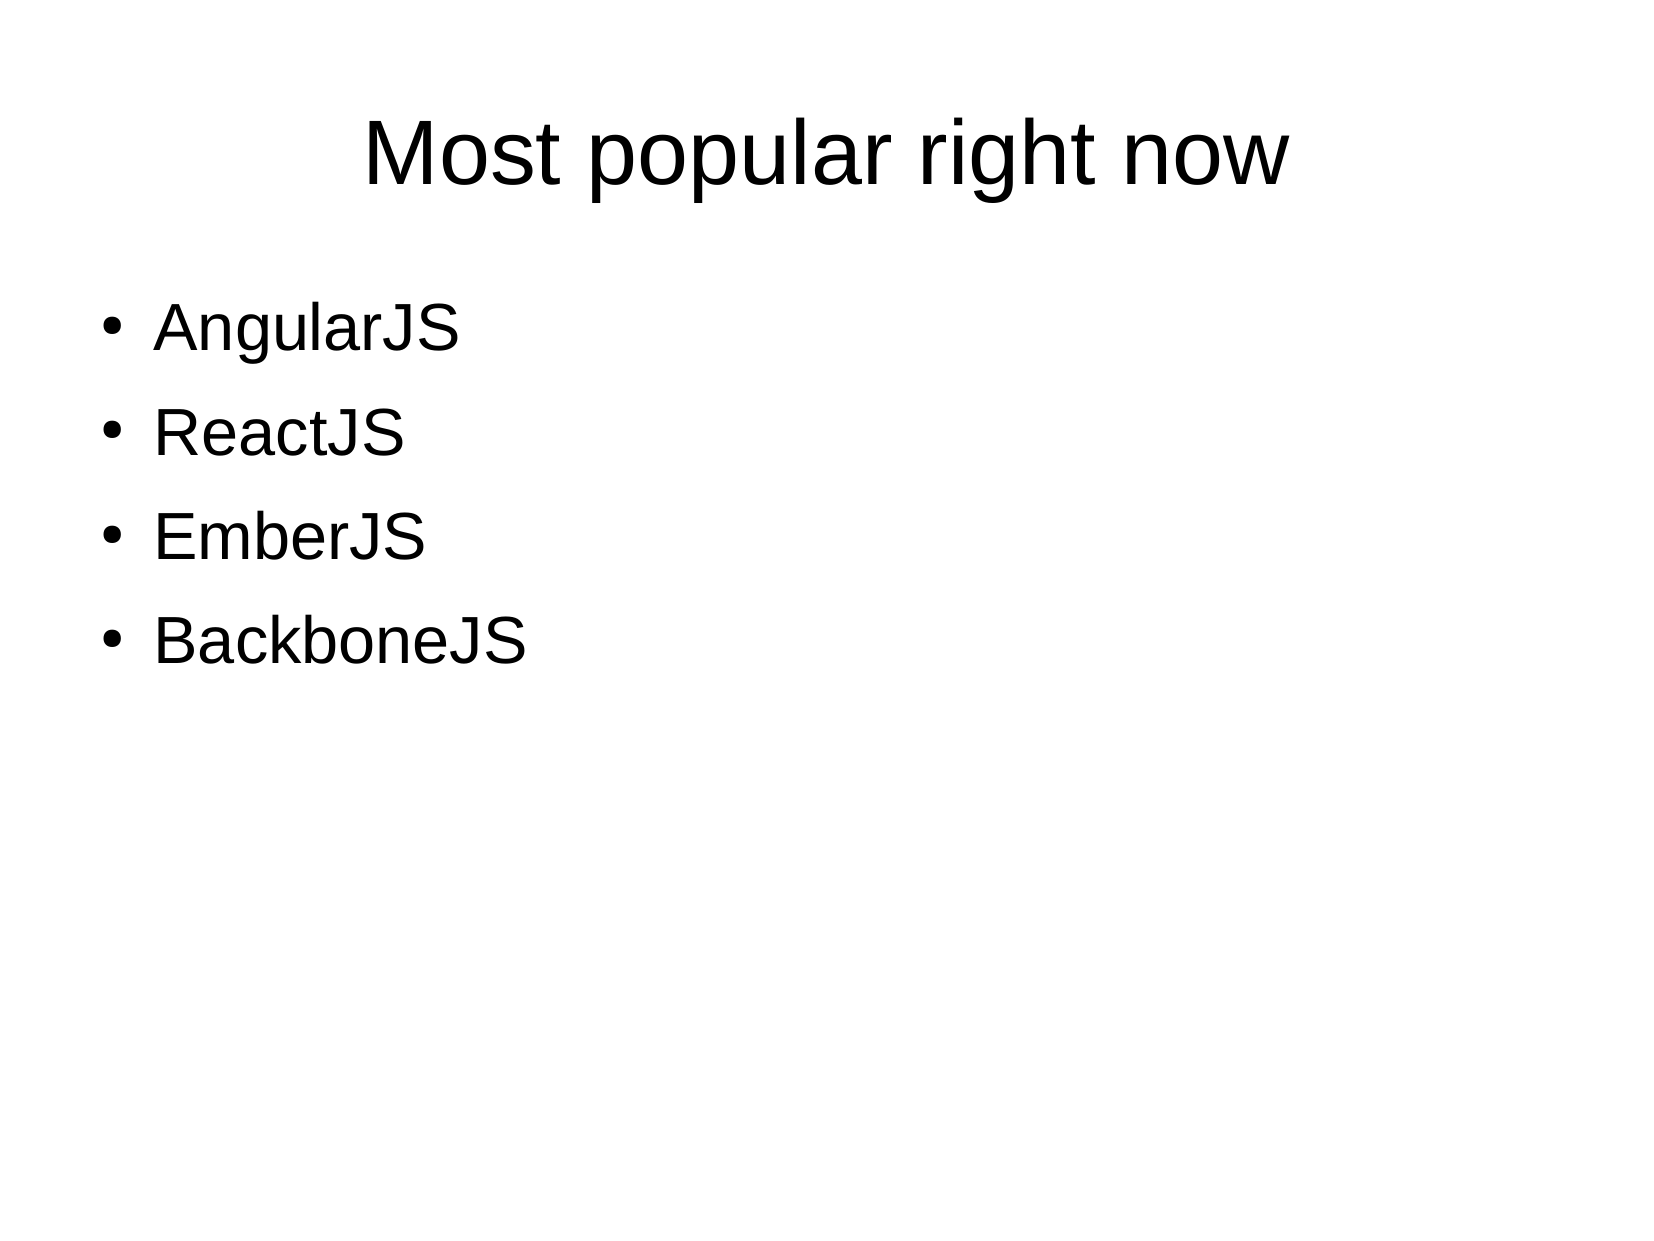

# Most popular right now
AngularJS
ReactJS
EmberJS
BackboneJS